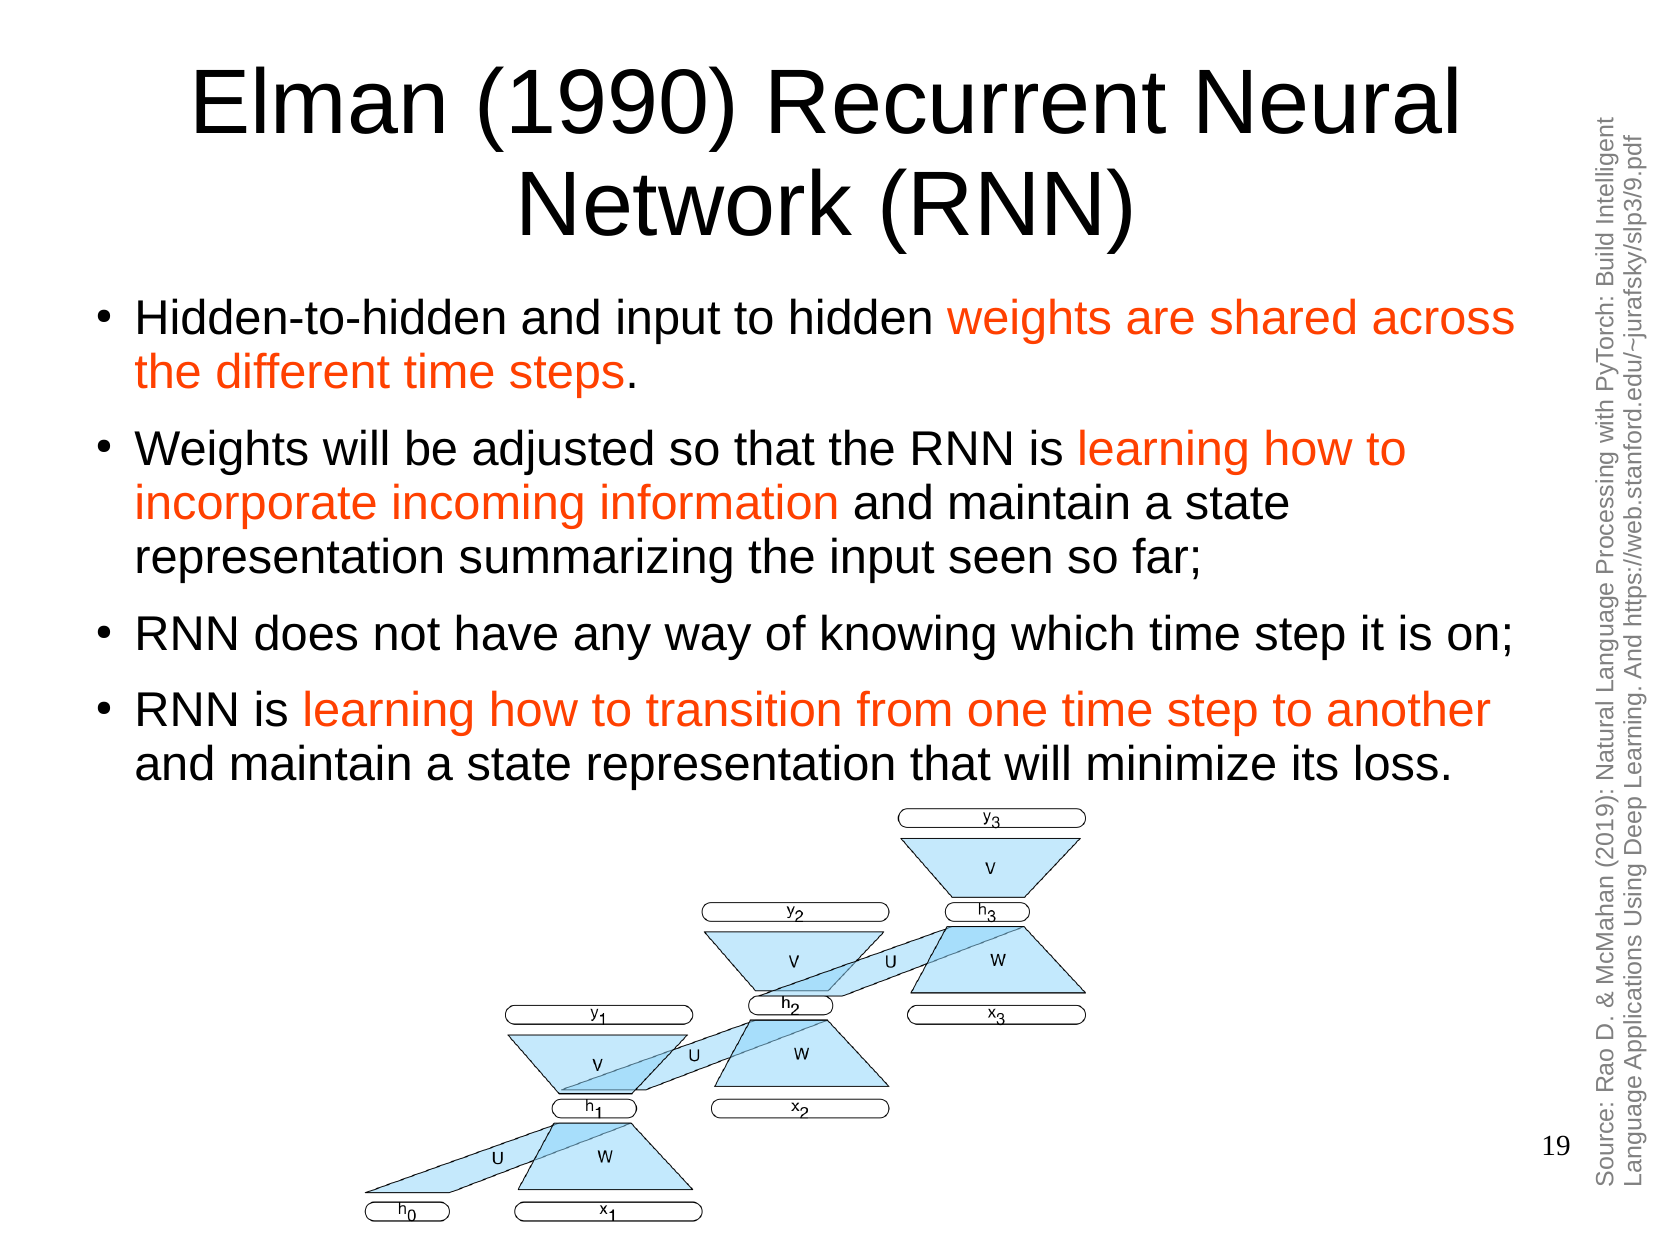

# Elman (1990) Recurrent Neural Network (RNN)
Hidden-­to-­hidden and input­ to ­hidden weights are shared across the different time steps.
Weights will be adjusted so that the RNN is learning how to incorporate incoming information and maintain a state representation summarizing the input seen so far;
RNN does not have any way of knowing which time step it is on;
RNN is learning how to transition from one time step to another and maintain a state representation that will minimize its loss.
Source: Rao D. & McMahan (2019): Natural Language Processing with PyTorch: Build Intelligent Language Applications Using Deep Learning. And https://web.stanford.edu/~jurafsky/slp3/9.pdf
19